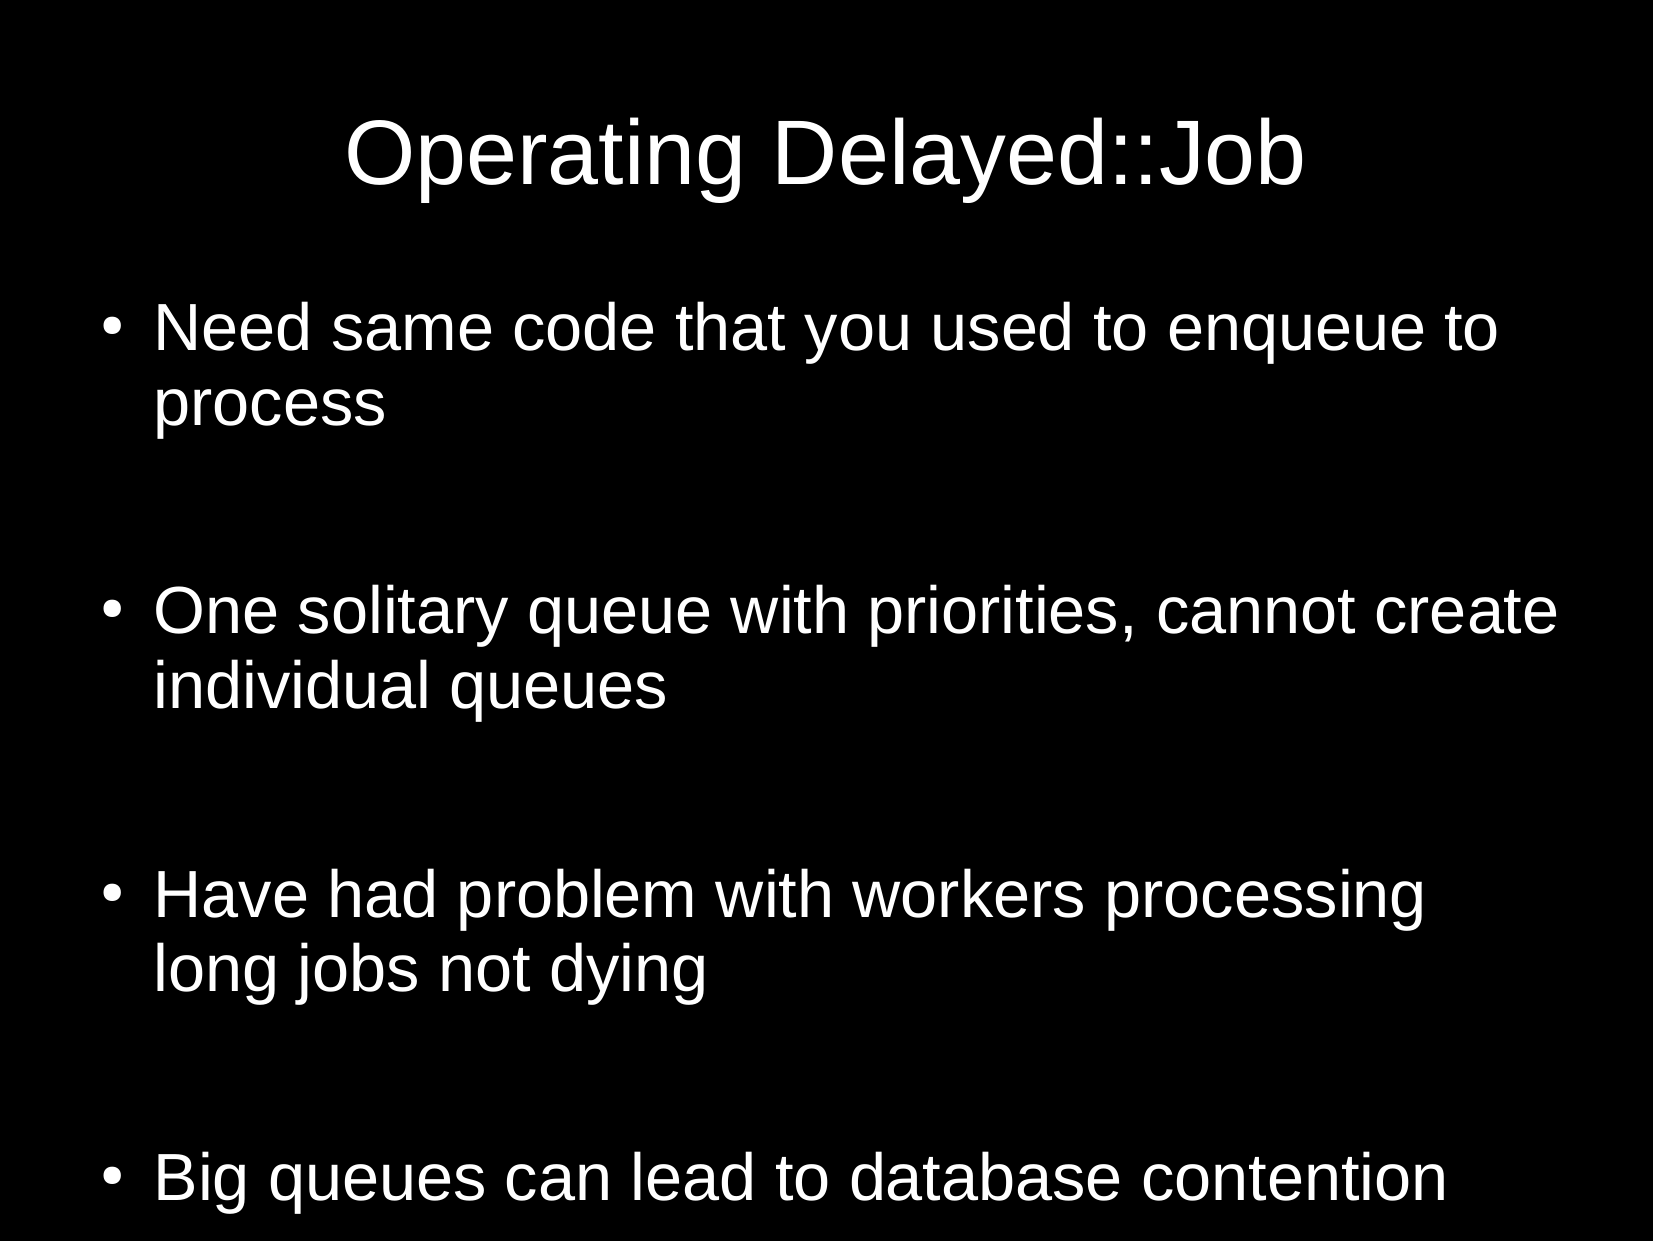

# Operating Delayed::Job
Need same code that you used to enqueue to process
One solitary queue with priorities, cannot create individual queues
Have had problem with workers processing long jobs not dying
Big queues can lead to database contention